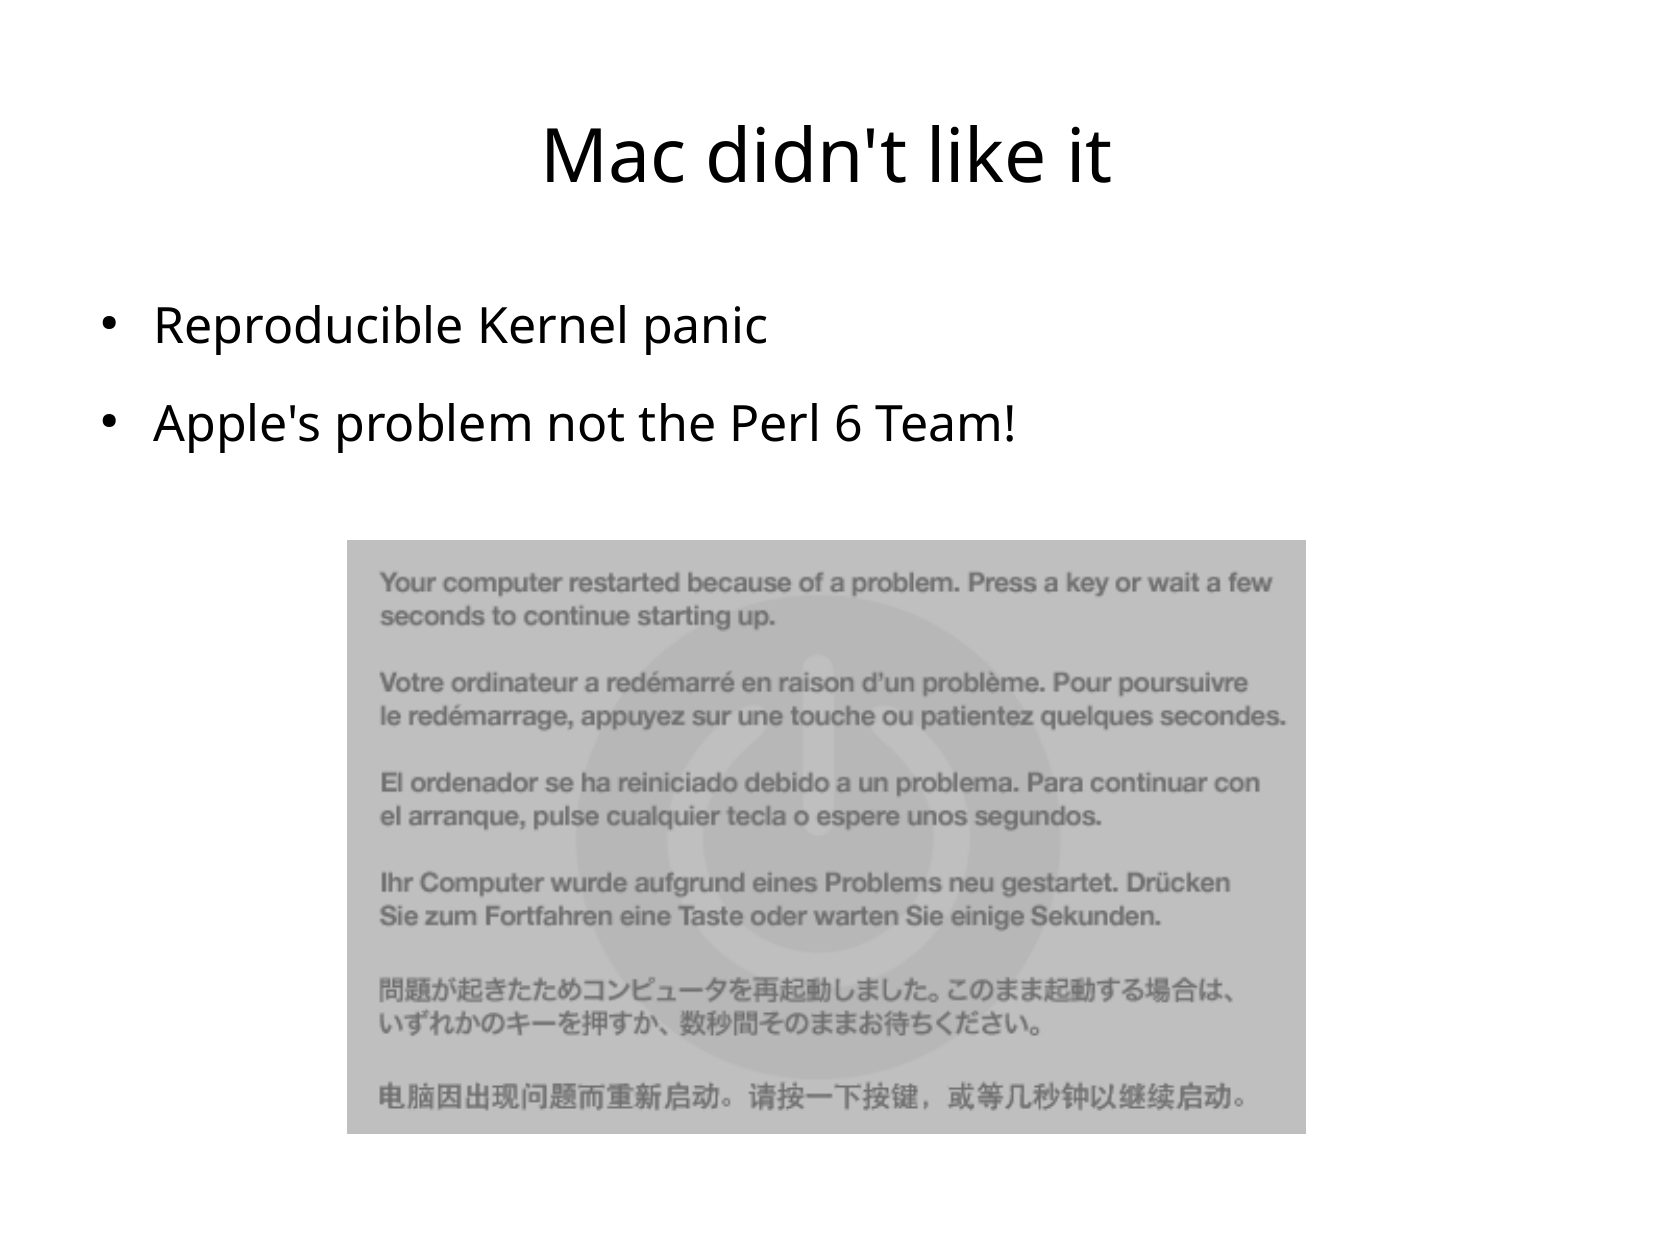

# Mac didn't like it
Reproducible Kernel panic
Apple's problem not the Perl 6 Team!